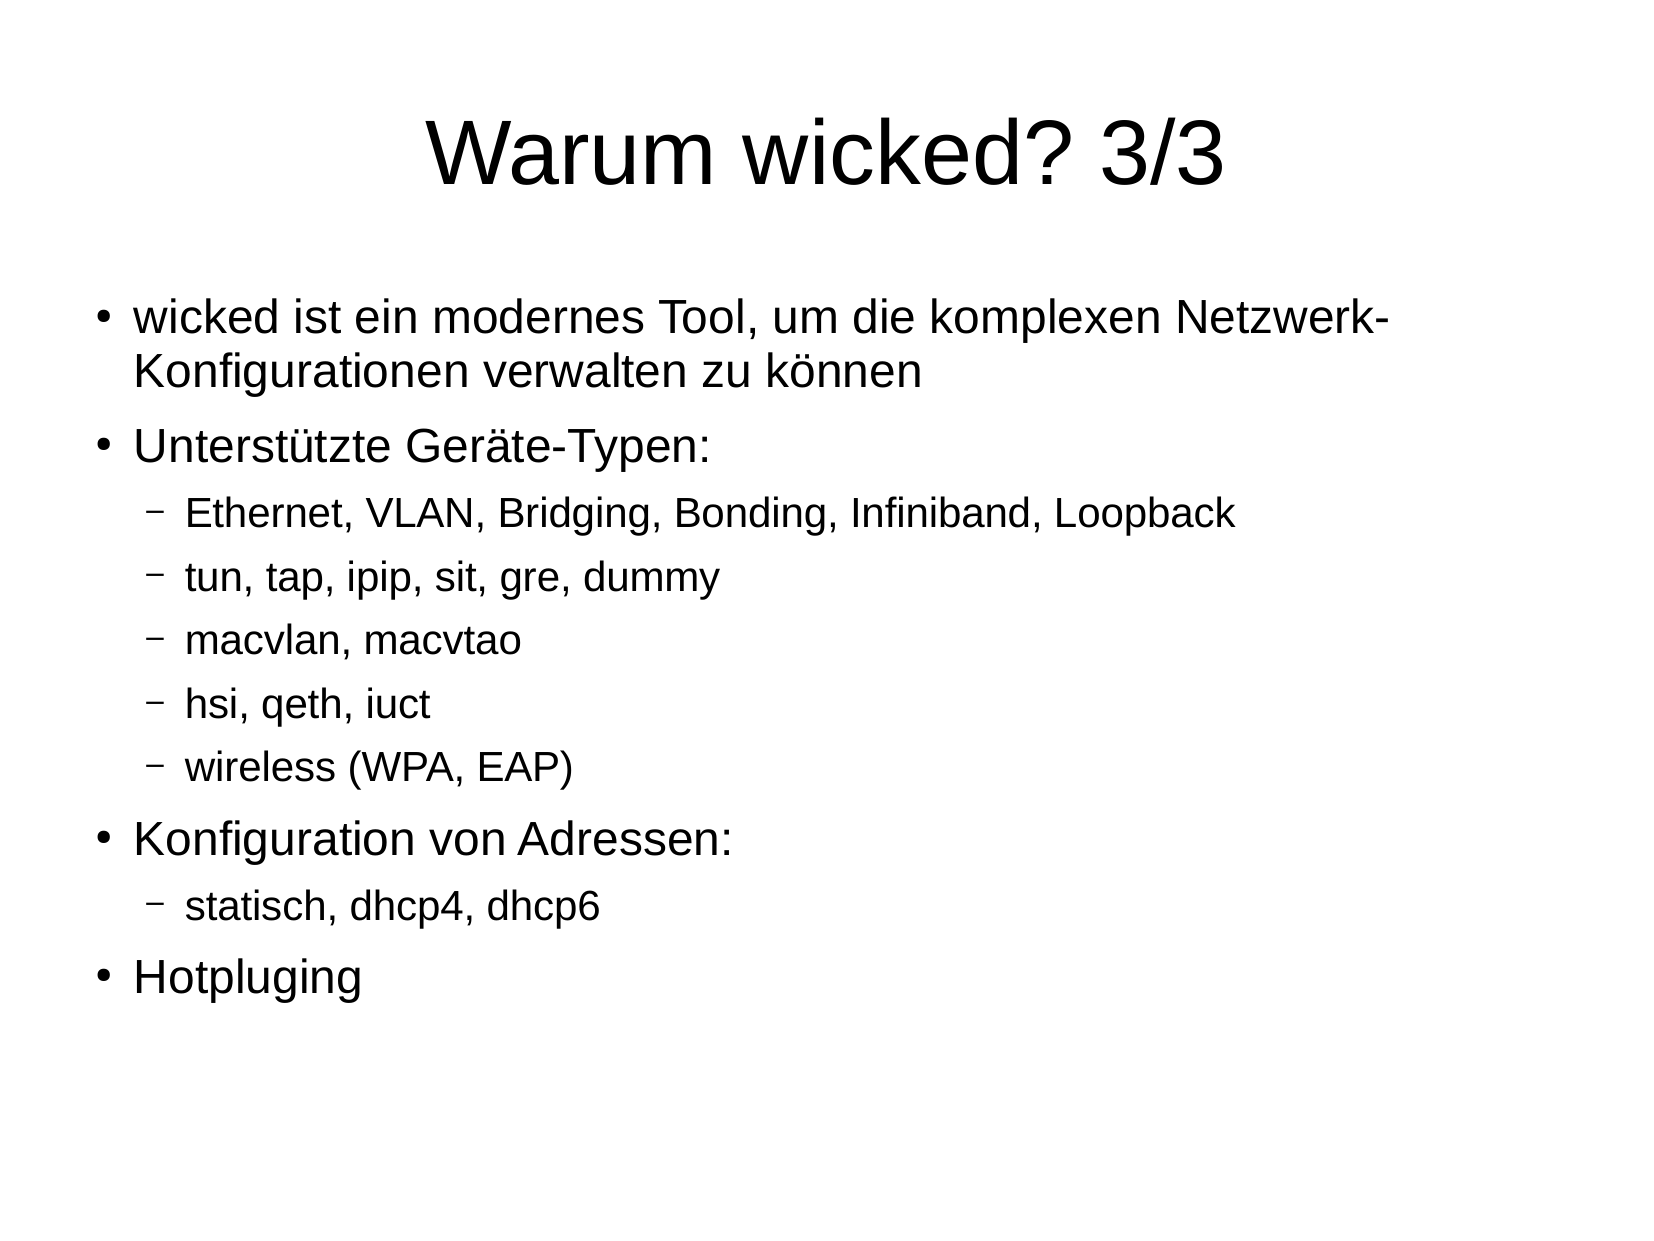

# Warum wicked? 3/3
wicked ist ein modernes Tool, um die komplexen Netzwerk-Konfigurationen verwalten zu können
Unterstützte Geräte-Typen:
Ethernet, VLAN, Bridging, Bonding, Infiniband, Loopback
tun, tap, ipip, sit, gre, dummy
macvlan, macvtao
hsi, qeth, iuct
wireless (WPA, EAP)
Konfiguration von Adressen:
statisch, dhcp4, dhcp6
Hotpluging